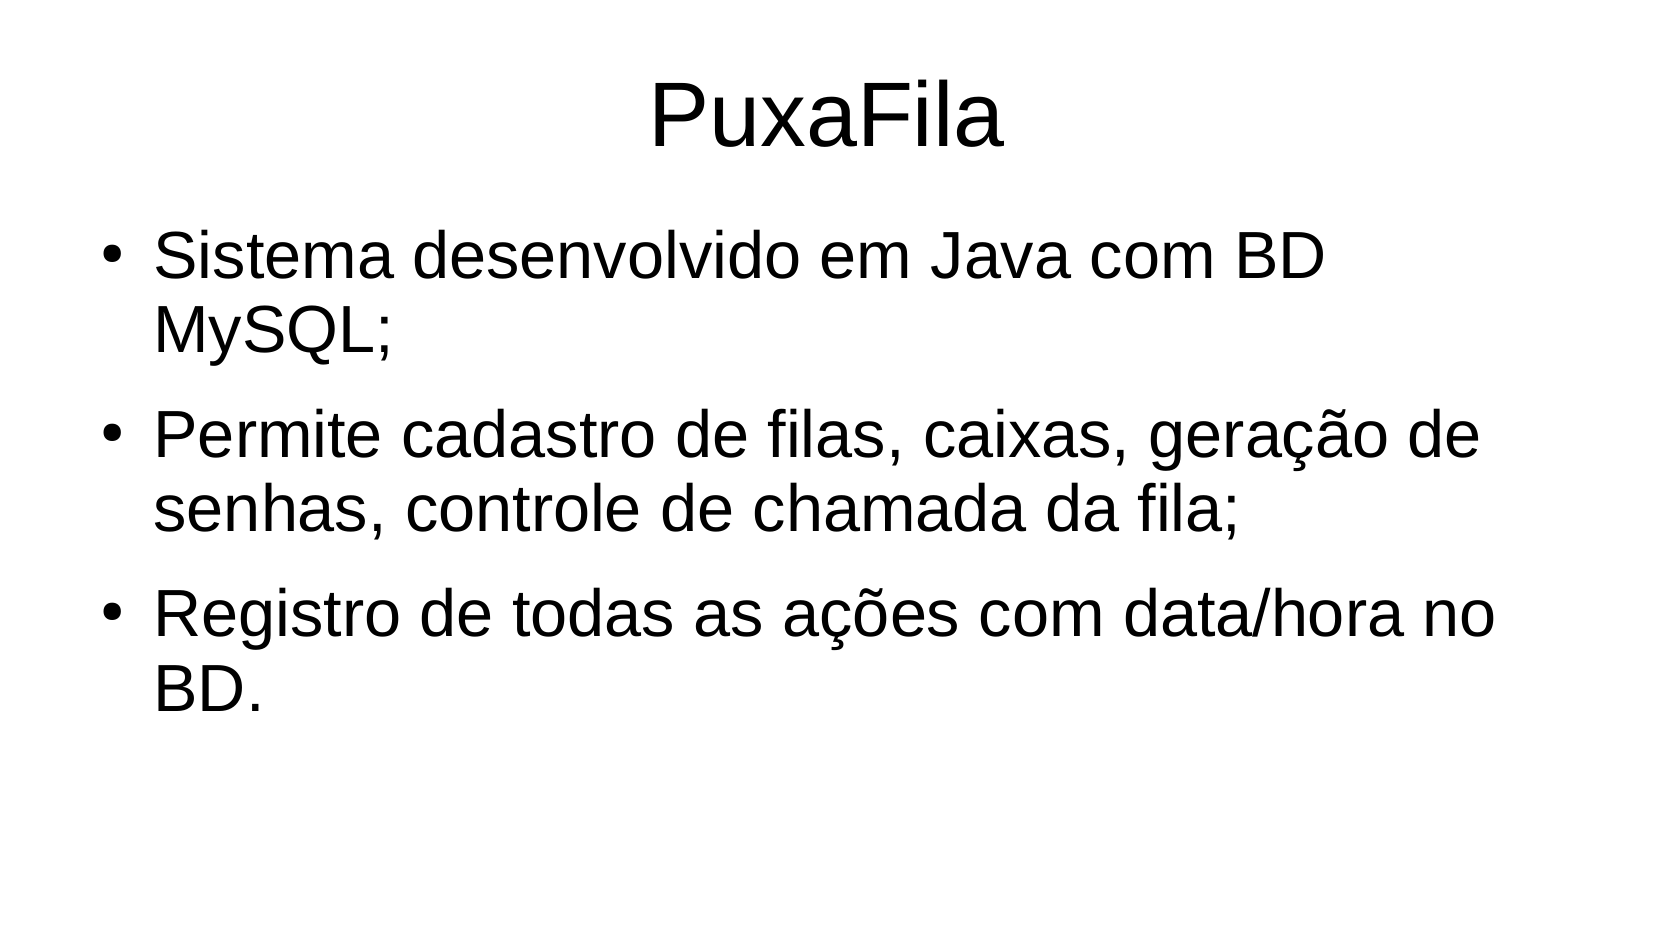

# PuxaFila
Sistema desenvolvido em Java com BD MySQL;
Permite cadastro de filas, caixas, geração de senhas, controle de chamada da fila;
Registro de todas as ações com data/hora no BD.